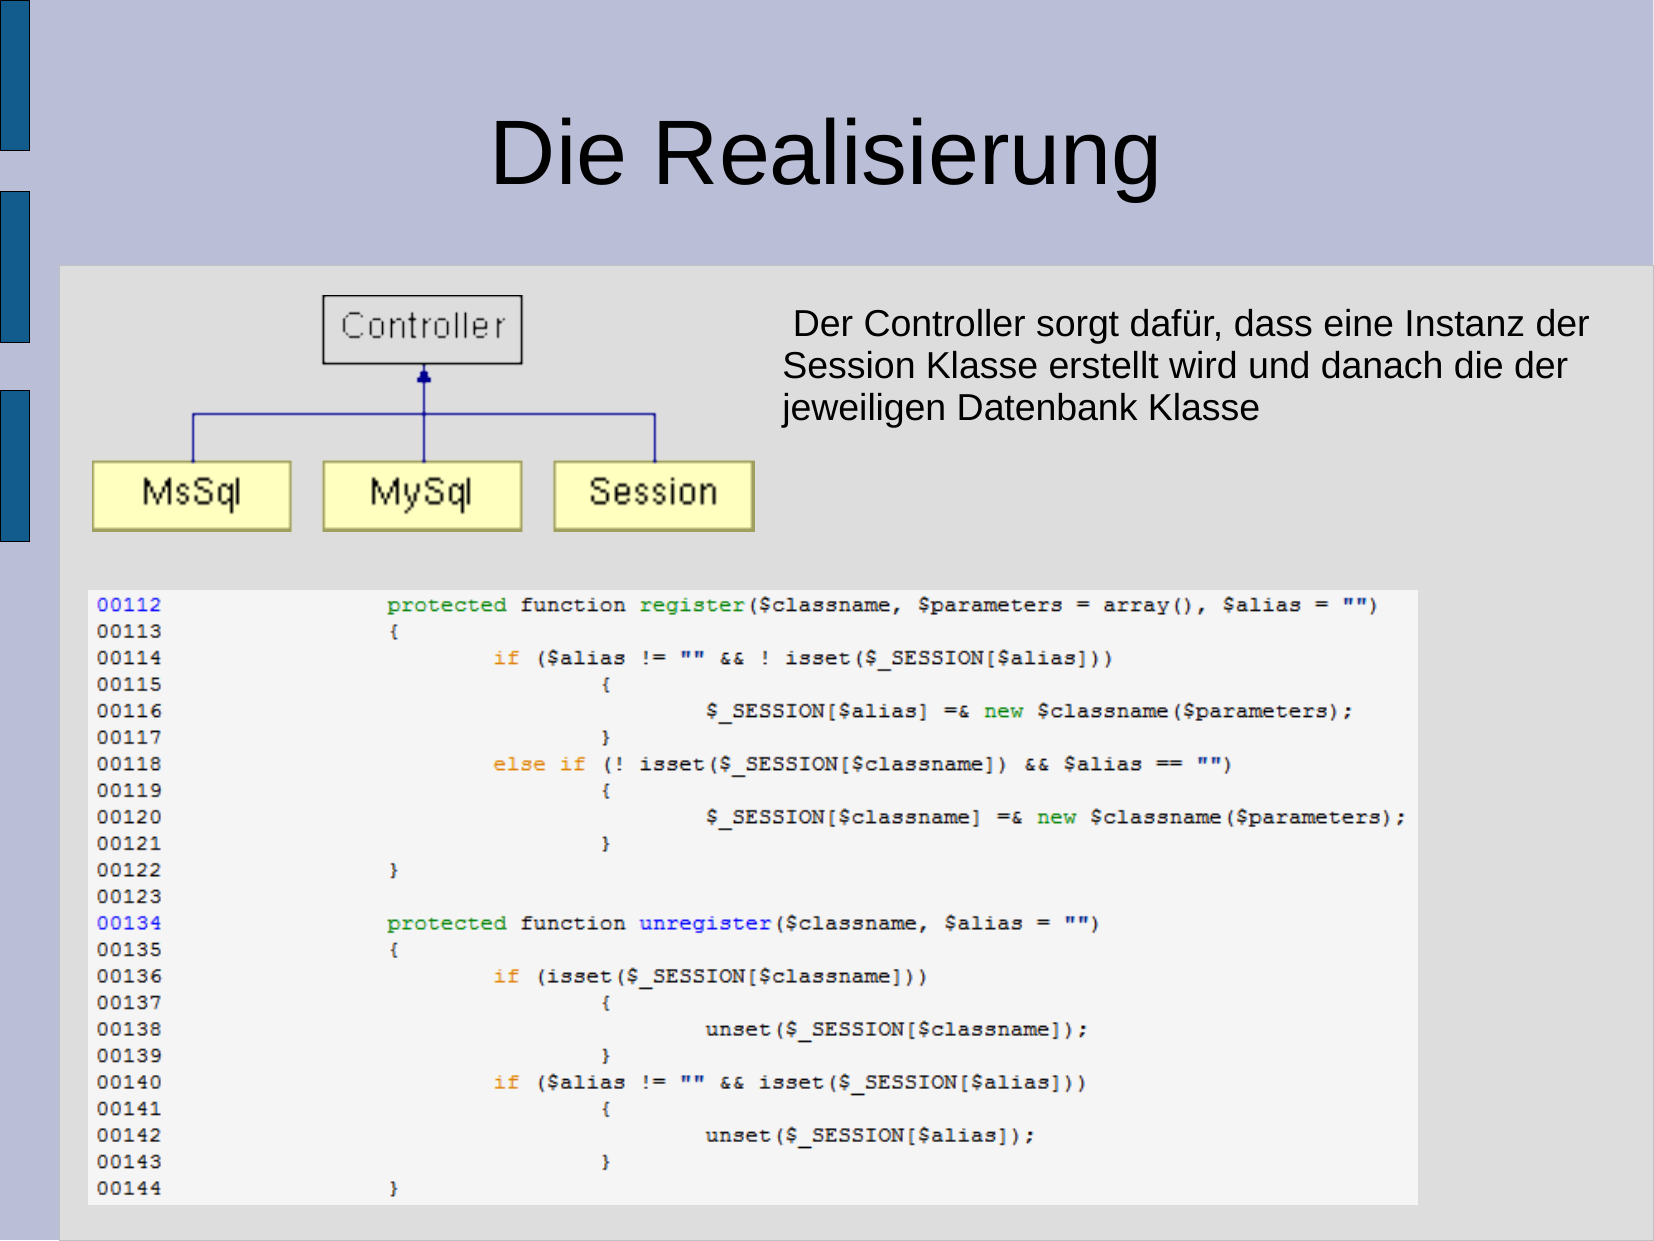

# Die Realisierung
 Der Controller sorgt dafür, dass eine Instanz der Session Klasse erstellt wird und danach die der jeweiligen Datenbank Klasse